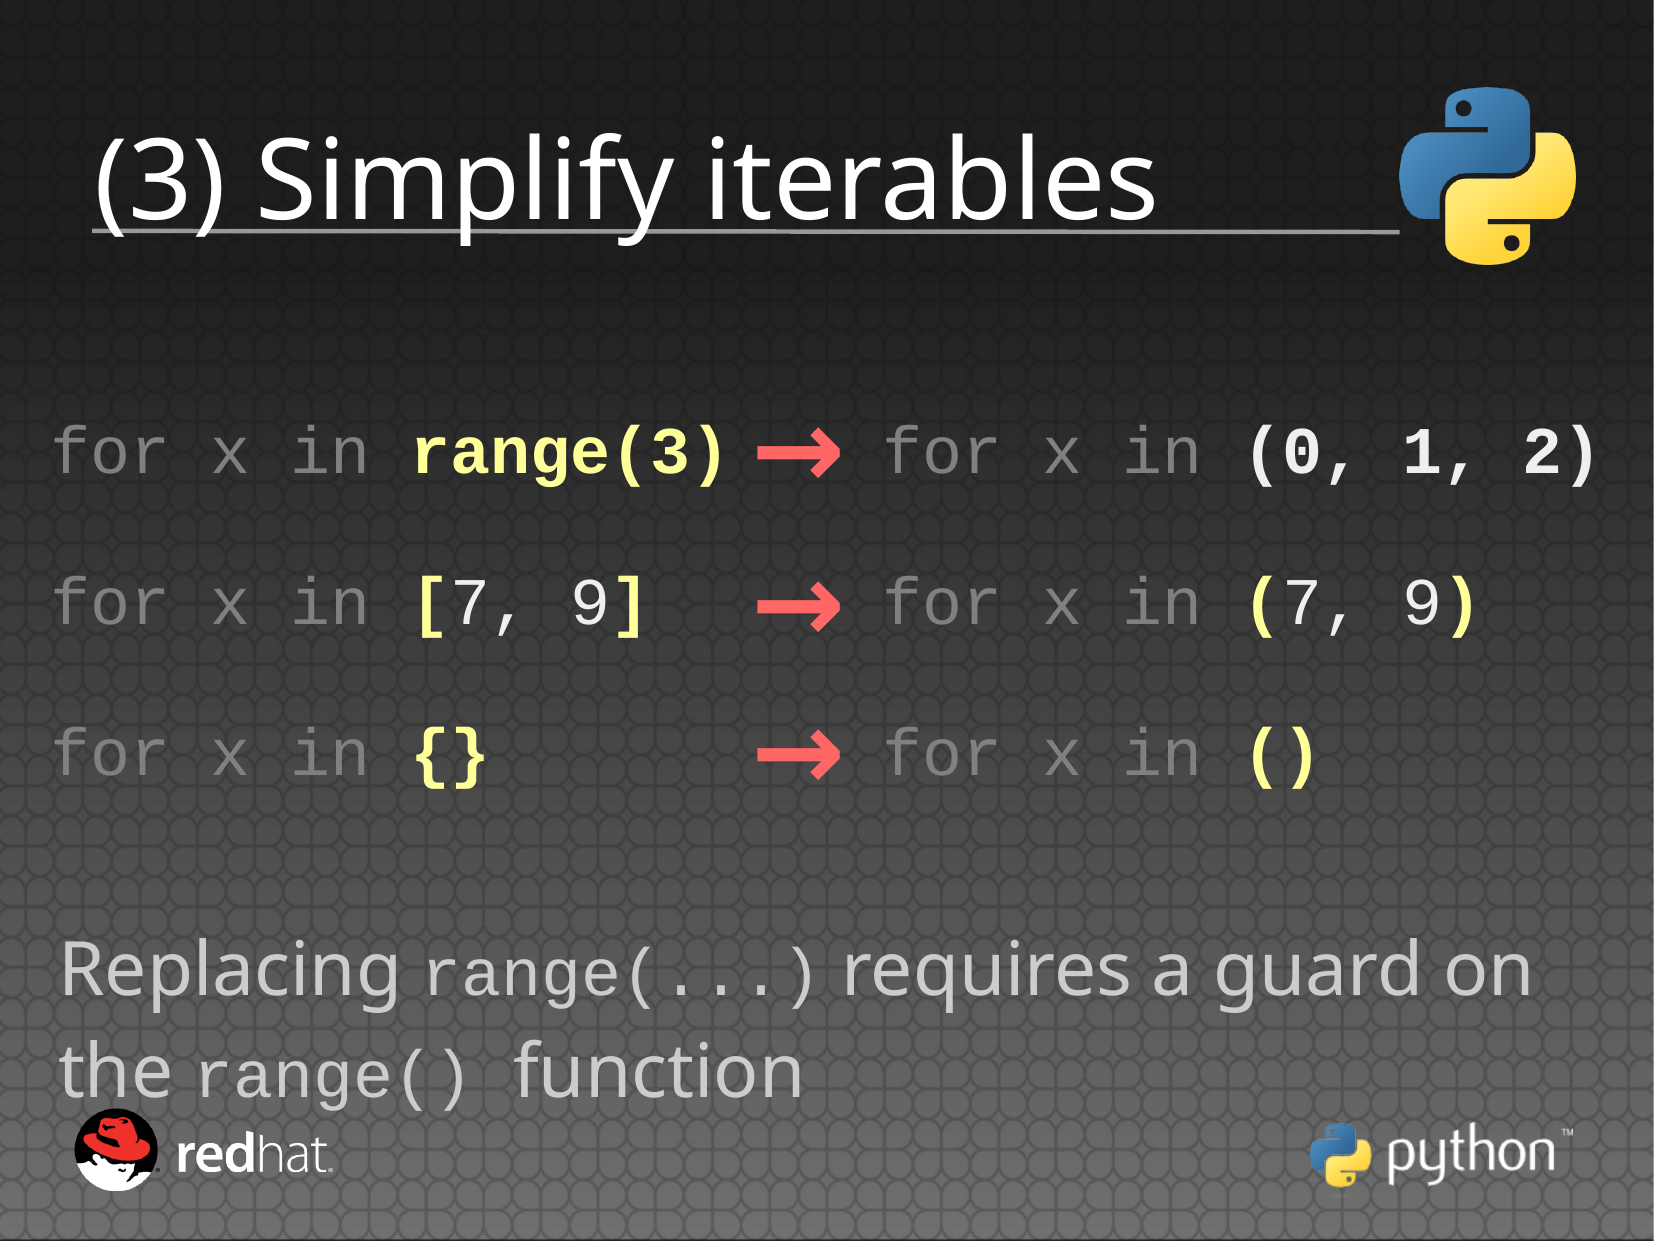

(3) Simplify iterables
→
# for x in range(3) for x in [7, 9] for x in {}
for x in (0, 1, 2)
for x in (7, 9)
for x in ()
→
→
Replacing range(...) requires a guard on the range() function